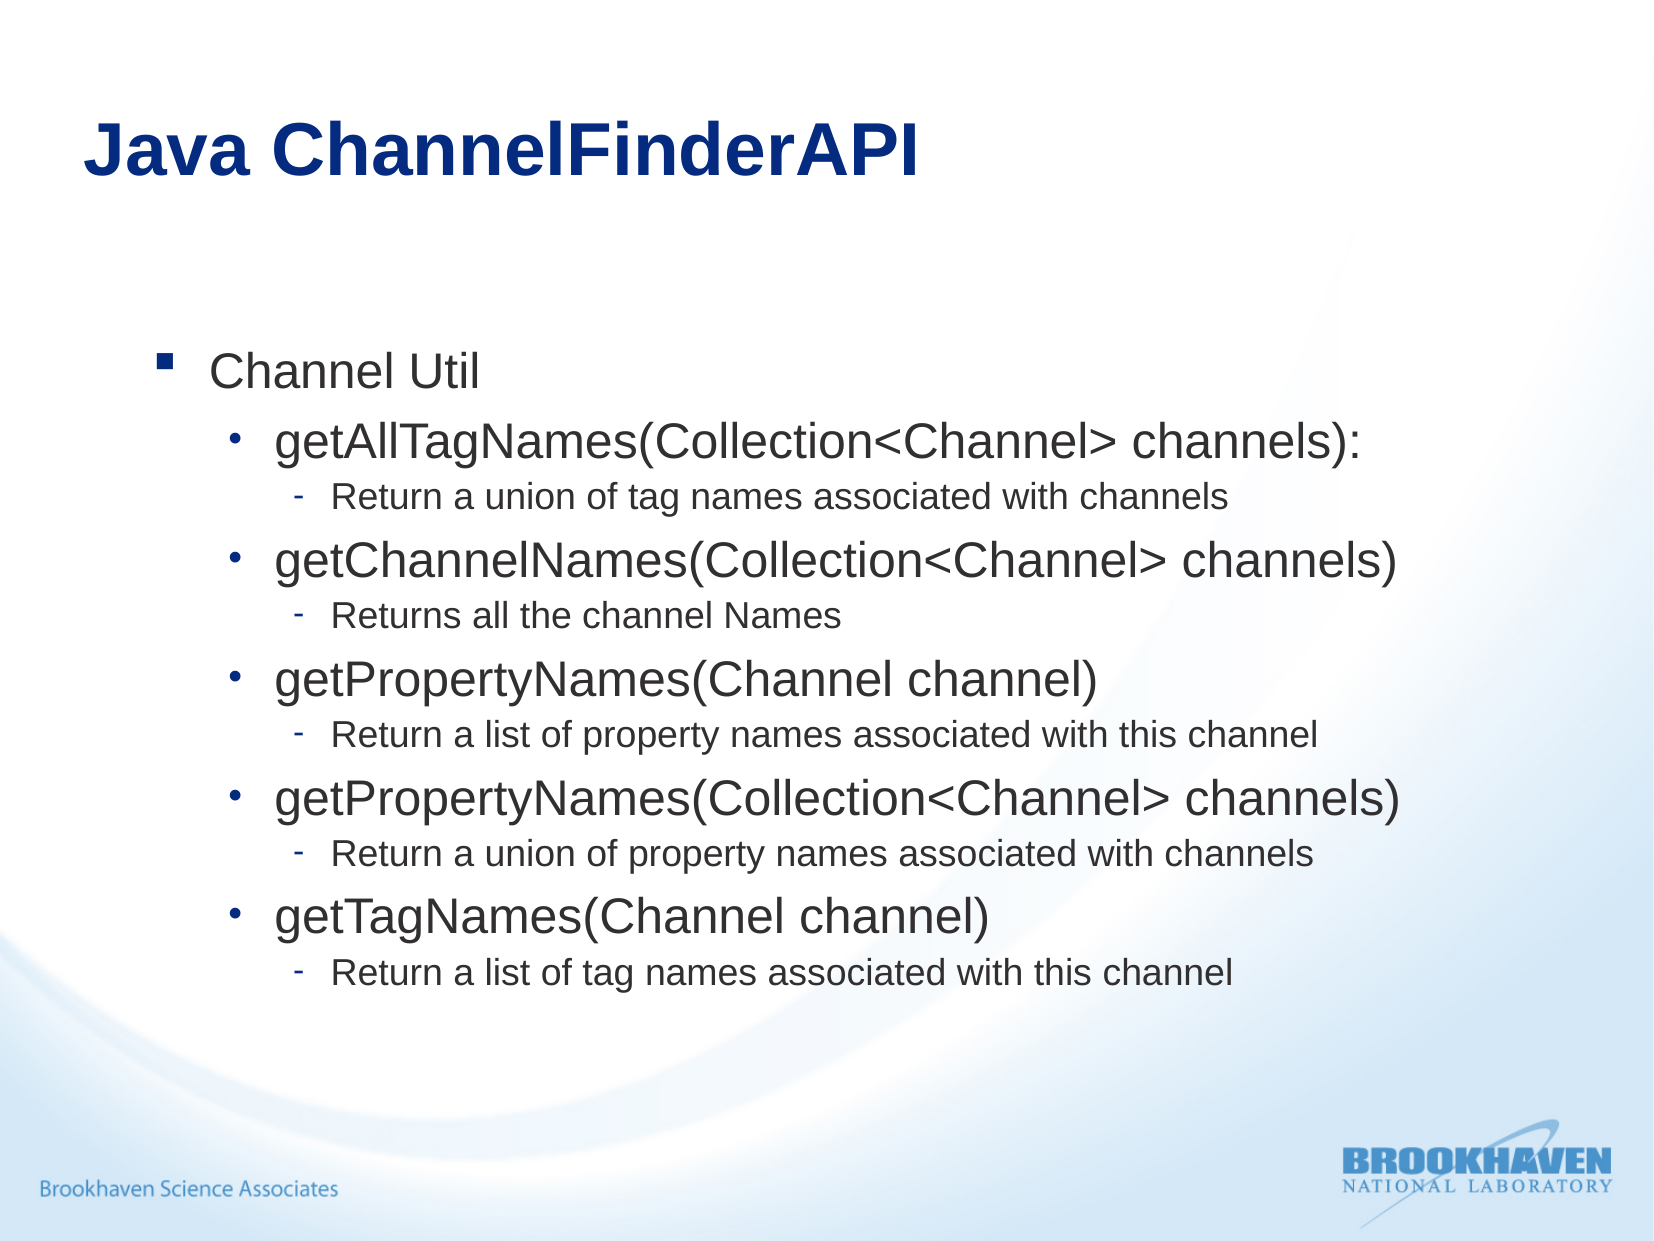

# Java ChannelFinderAPI
Channel Util
getAllTagNames(Collection<Channel> channels):
Return a union of tag names associated with channels
getChannelNames(Collection<Channel> channels)
Returns all the channel Names
getPropertyNames(Channel channel)
Return a list of property names associated with this channel
getPropertyNames(Collection<Channel> channels)
Return a union of property names associated with channels
getTagNames(Channel channel)
Return a list of tag names associated with this channel